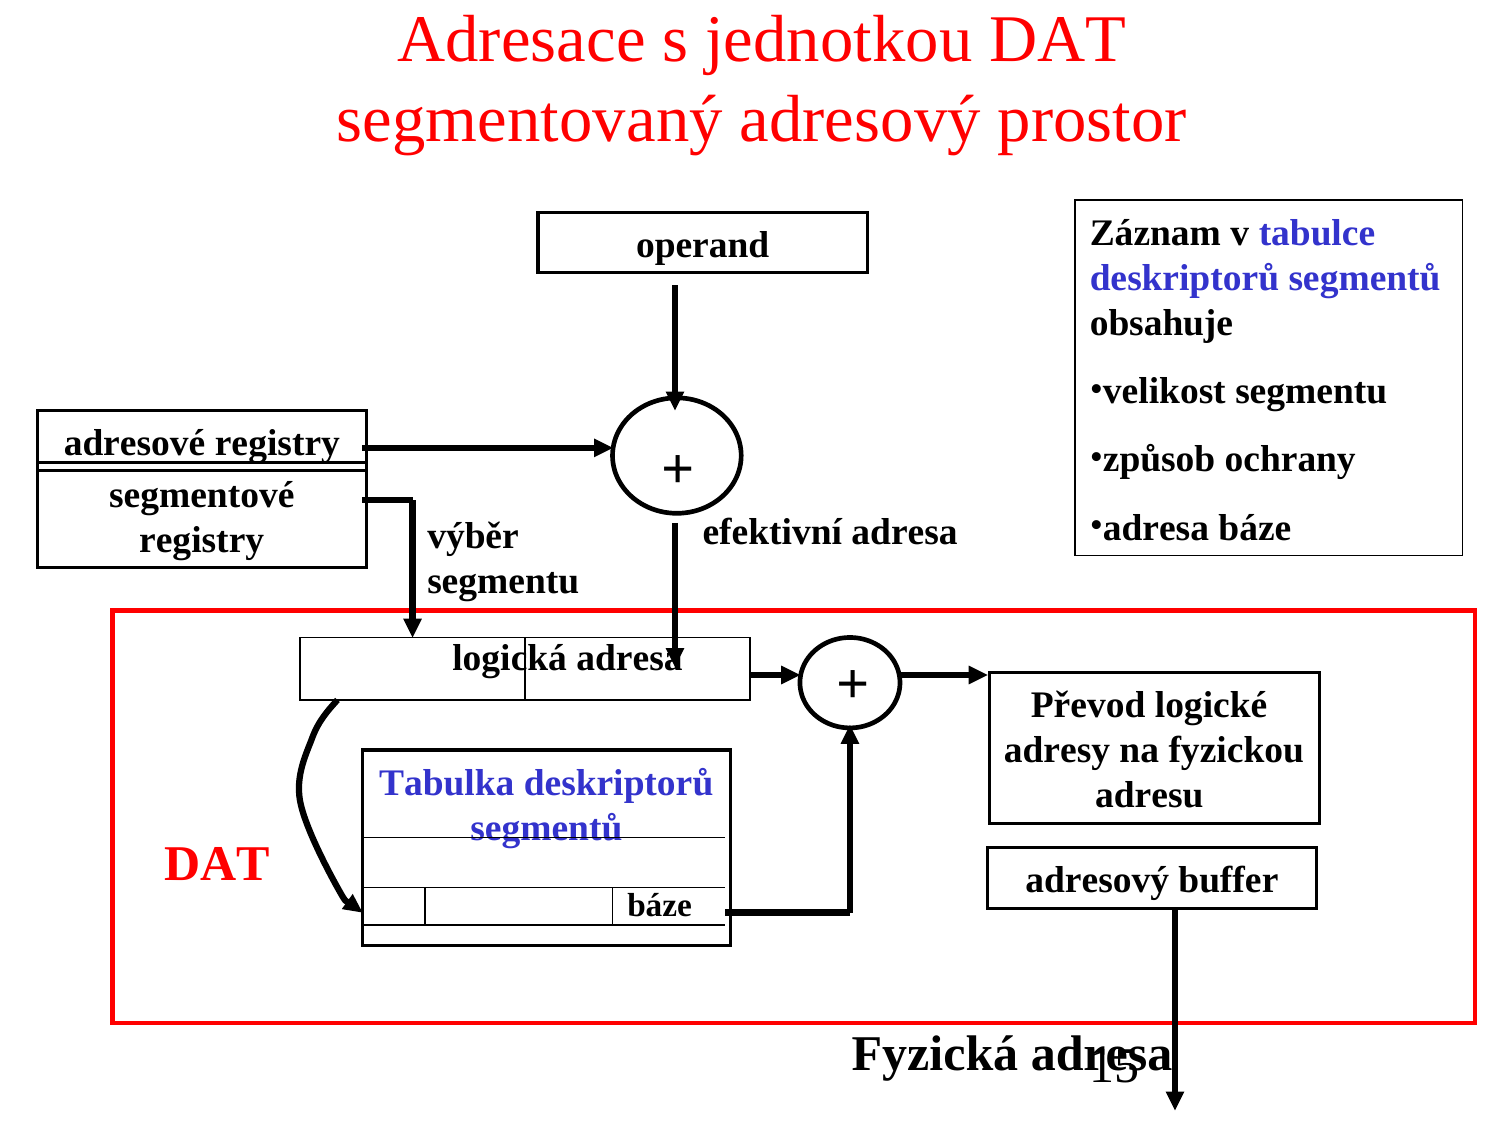

# Adresace s jednotkou DAT segmentovaný adresový prostor
Záznam v tabulce deskriptorů segmentů obsahuje
velikost segmentu
způsob ochrany
adresa báze
operand
adresové registry
+
Převod logické
adresy na fyzickou
adresu
DAT
adresový buffer
Fyzická adresa
segmentové registry
efektivní adresa
výběr segmentu
logická adresa
+
Tabulka deskriptorů
segmentů
báze
15